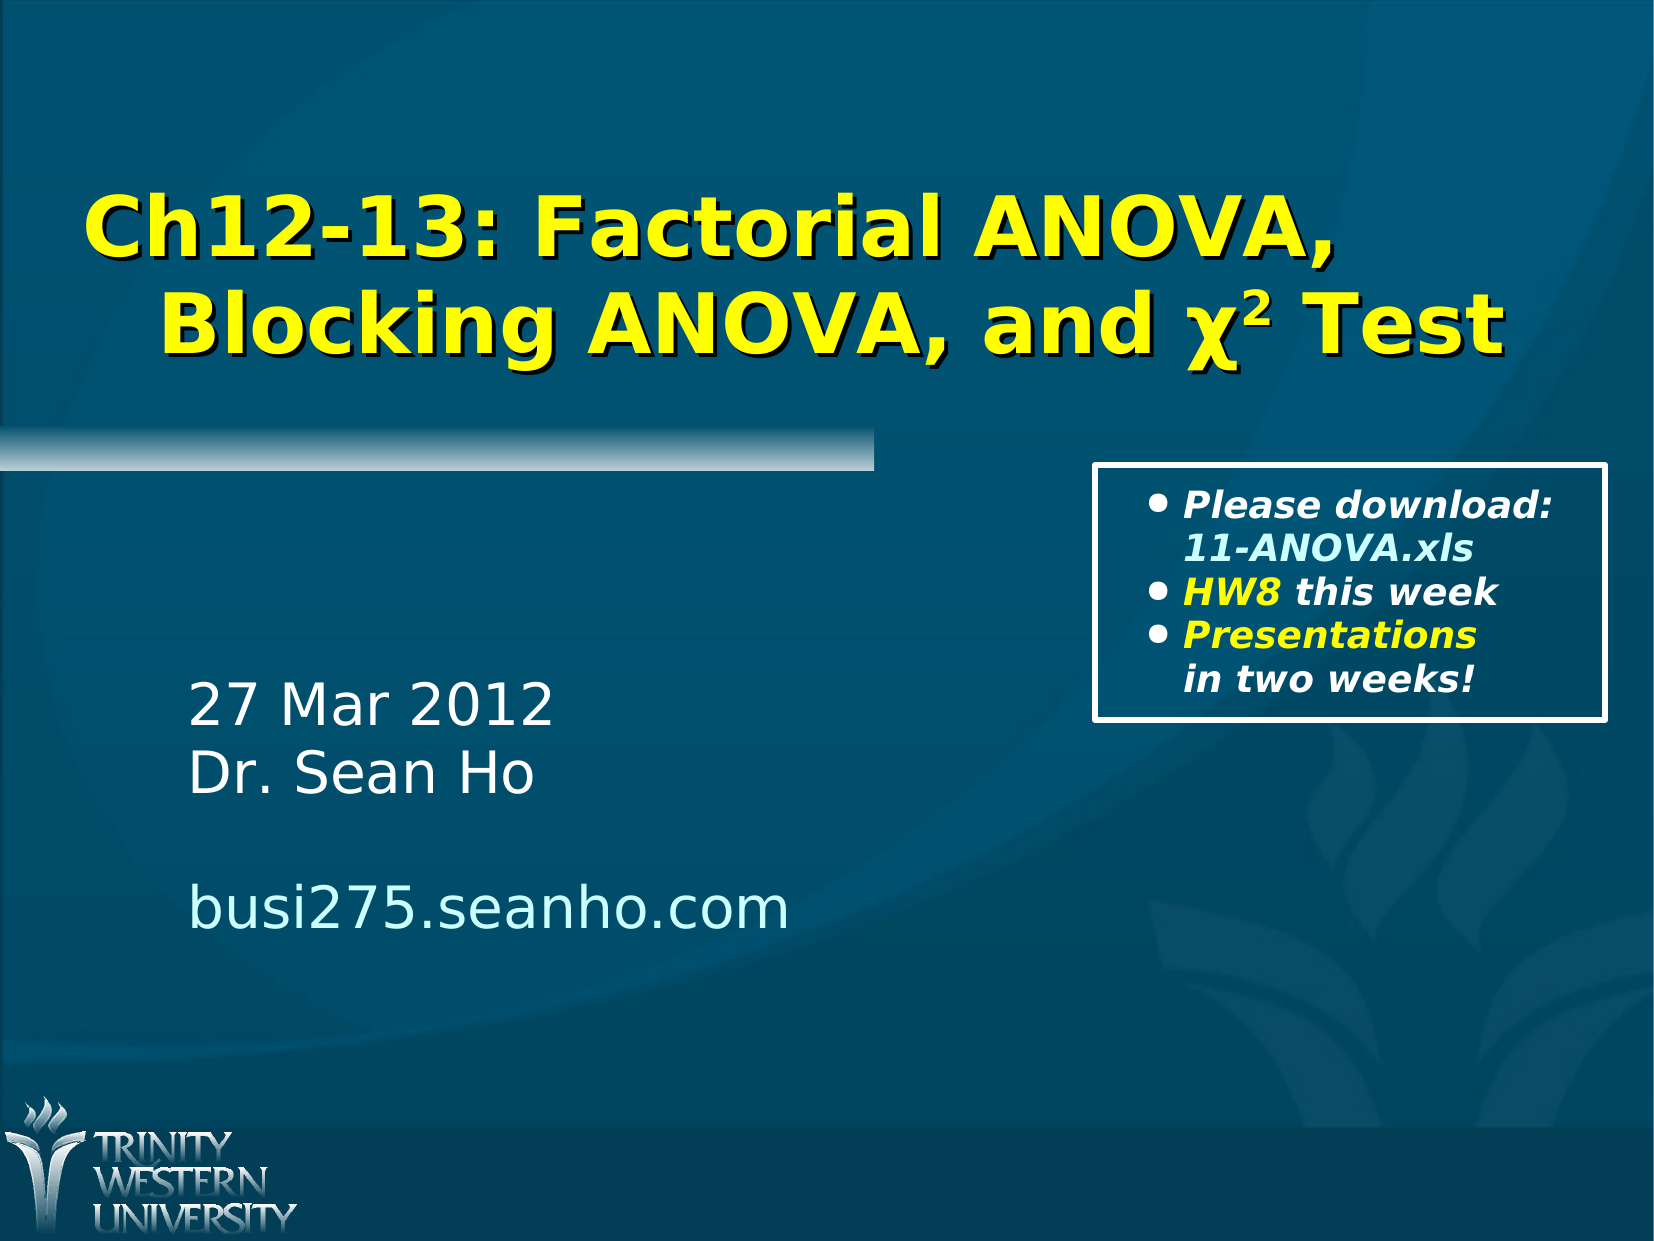

# Ch12-13: Factorial ANOVA, Blocking ANOVA, and χ2 Test
Please download:
11-ANOVA.xls
HW8 this week
Presentations
in two weeks!
27 Mar 2012
Dr. Sean Ho
busi275.seanho.com